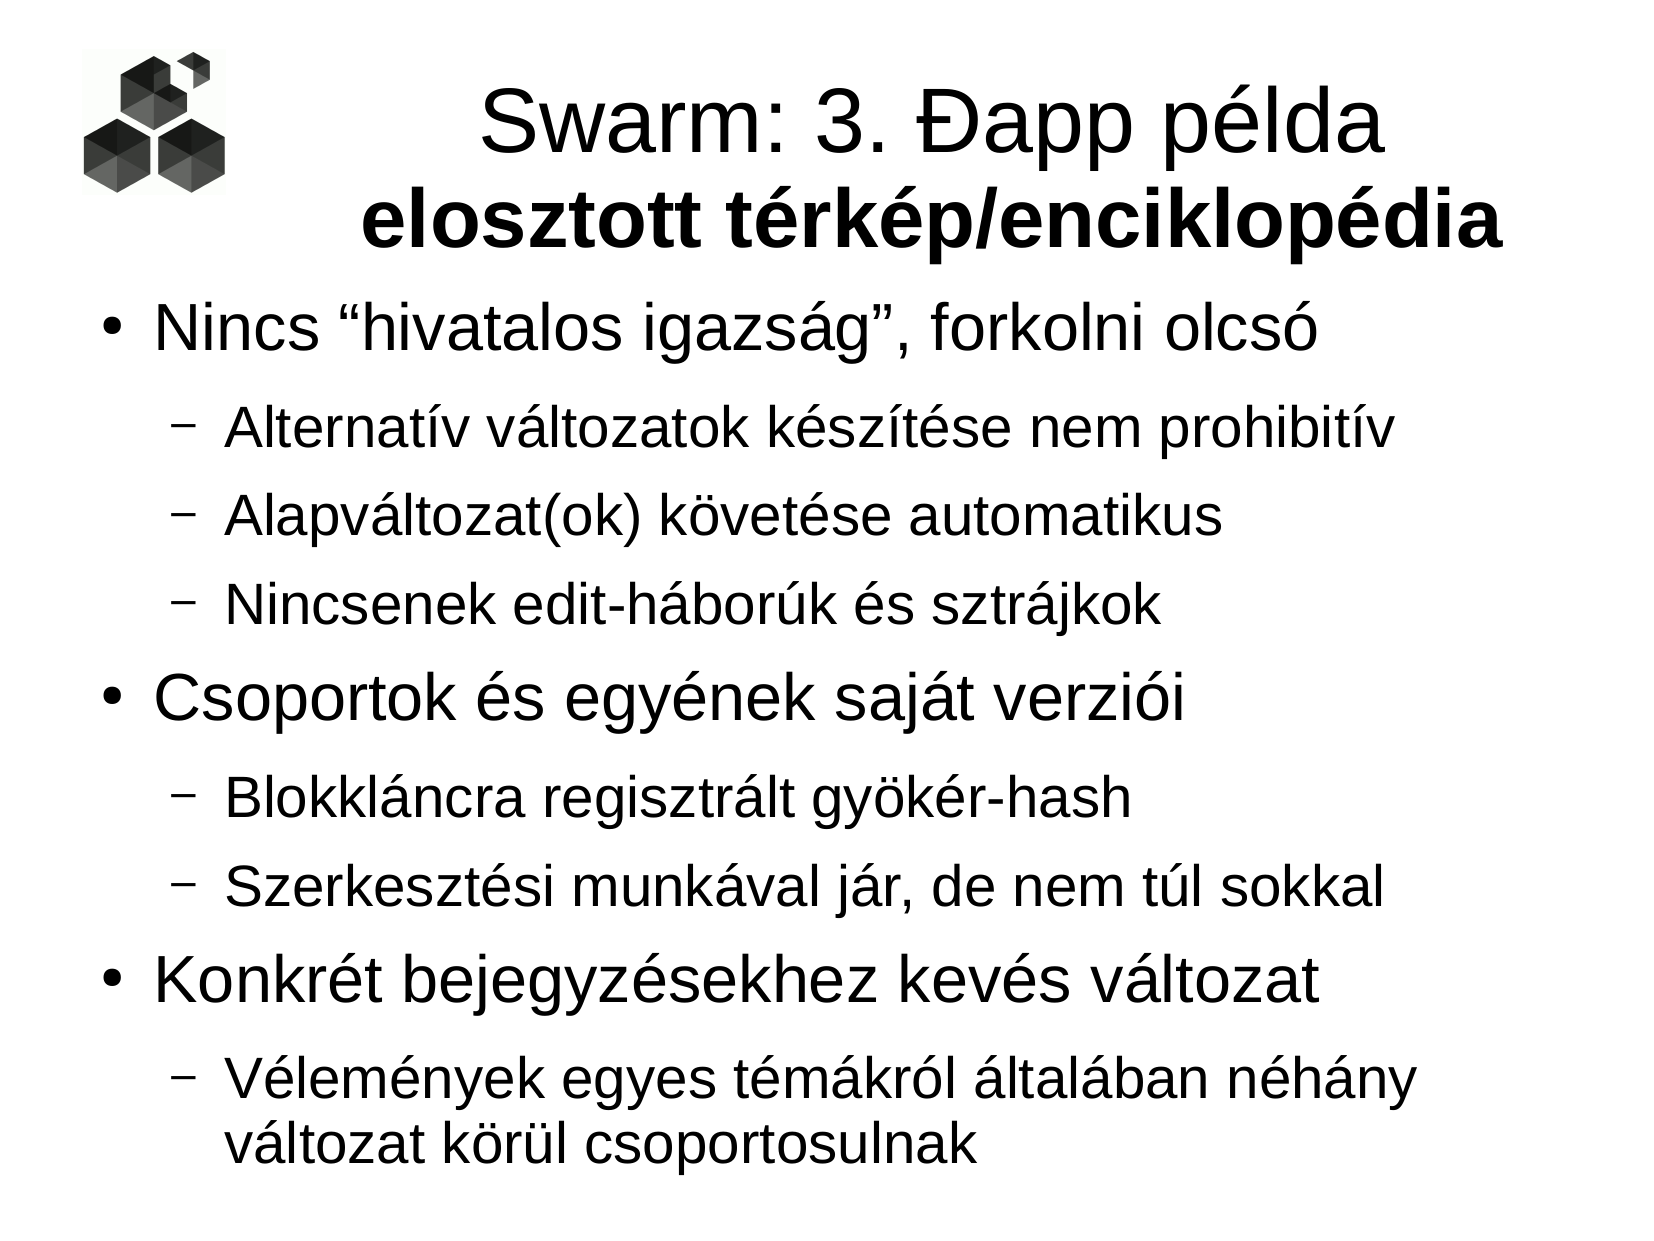

# Swarm: 3. Đapp példa elosztott térkép/enciklopédia
Nincs “hivatalos igazság”, forkolni olcsó
Alternatív változatok készítése nem prohibitív
Alapváltozat(ok) követése automatikus
Nincsenek edit-háborúk és sztrájkok
Csoportok és egyének saját verziói
Blokkláncra regisztrált gyökér-hash
Szerkesztési munkával jár, de nem túl sokkal
Konkrét bejegyzésekhez kevés változat
Vélemények egyes témákról általában néhány változat körül csoportosulnak